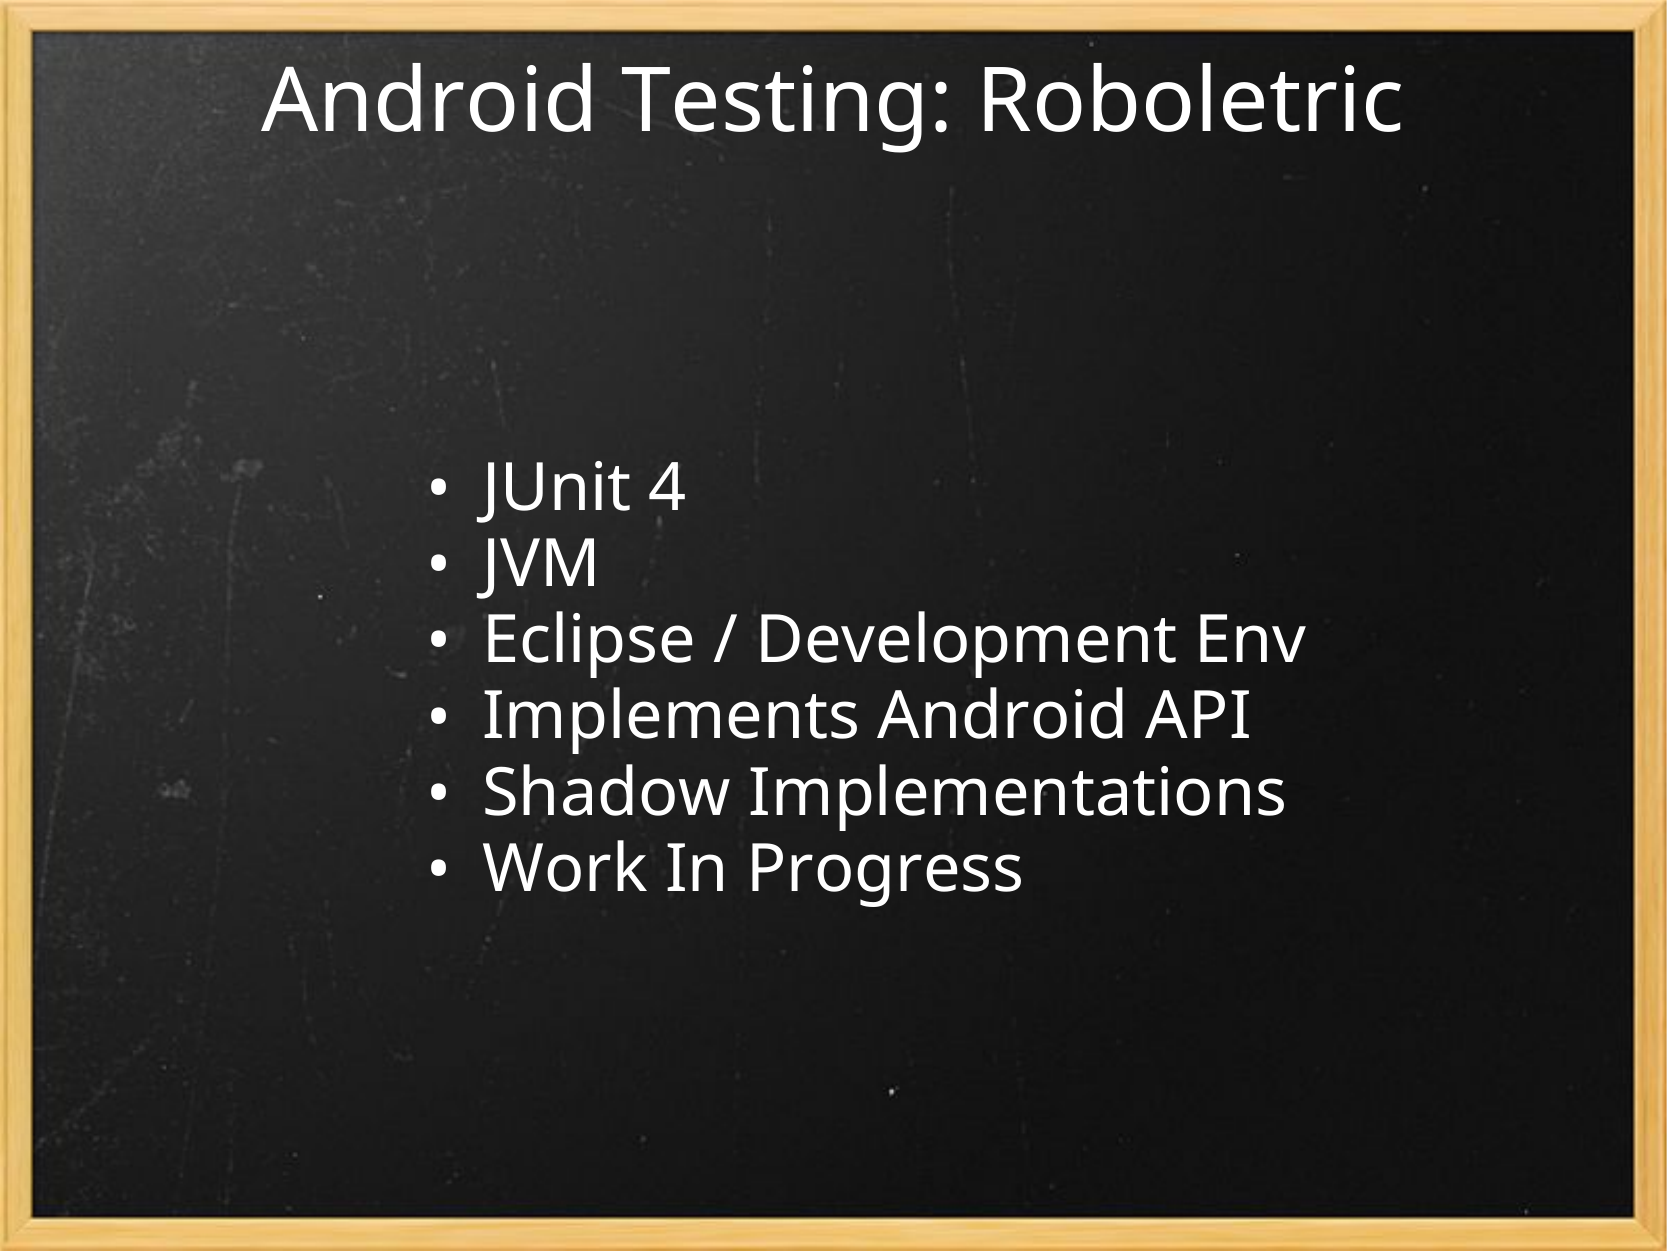

# Android Testing: Roboletric
JUnit 4
JVM
Eclipse / Development Env
Implements Android API
Shadow Implementations
Work In Progress